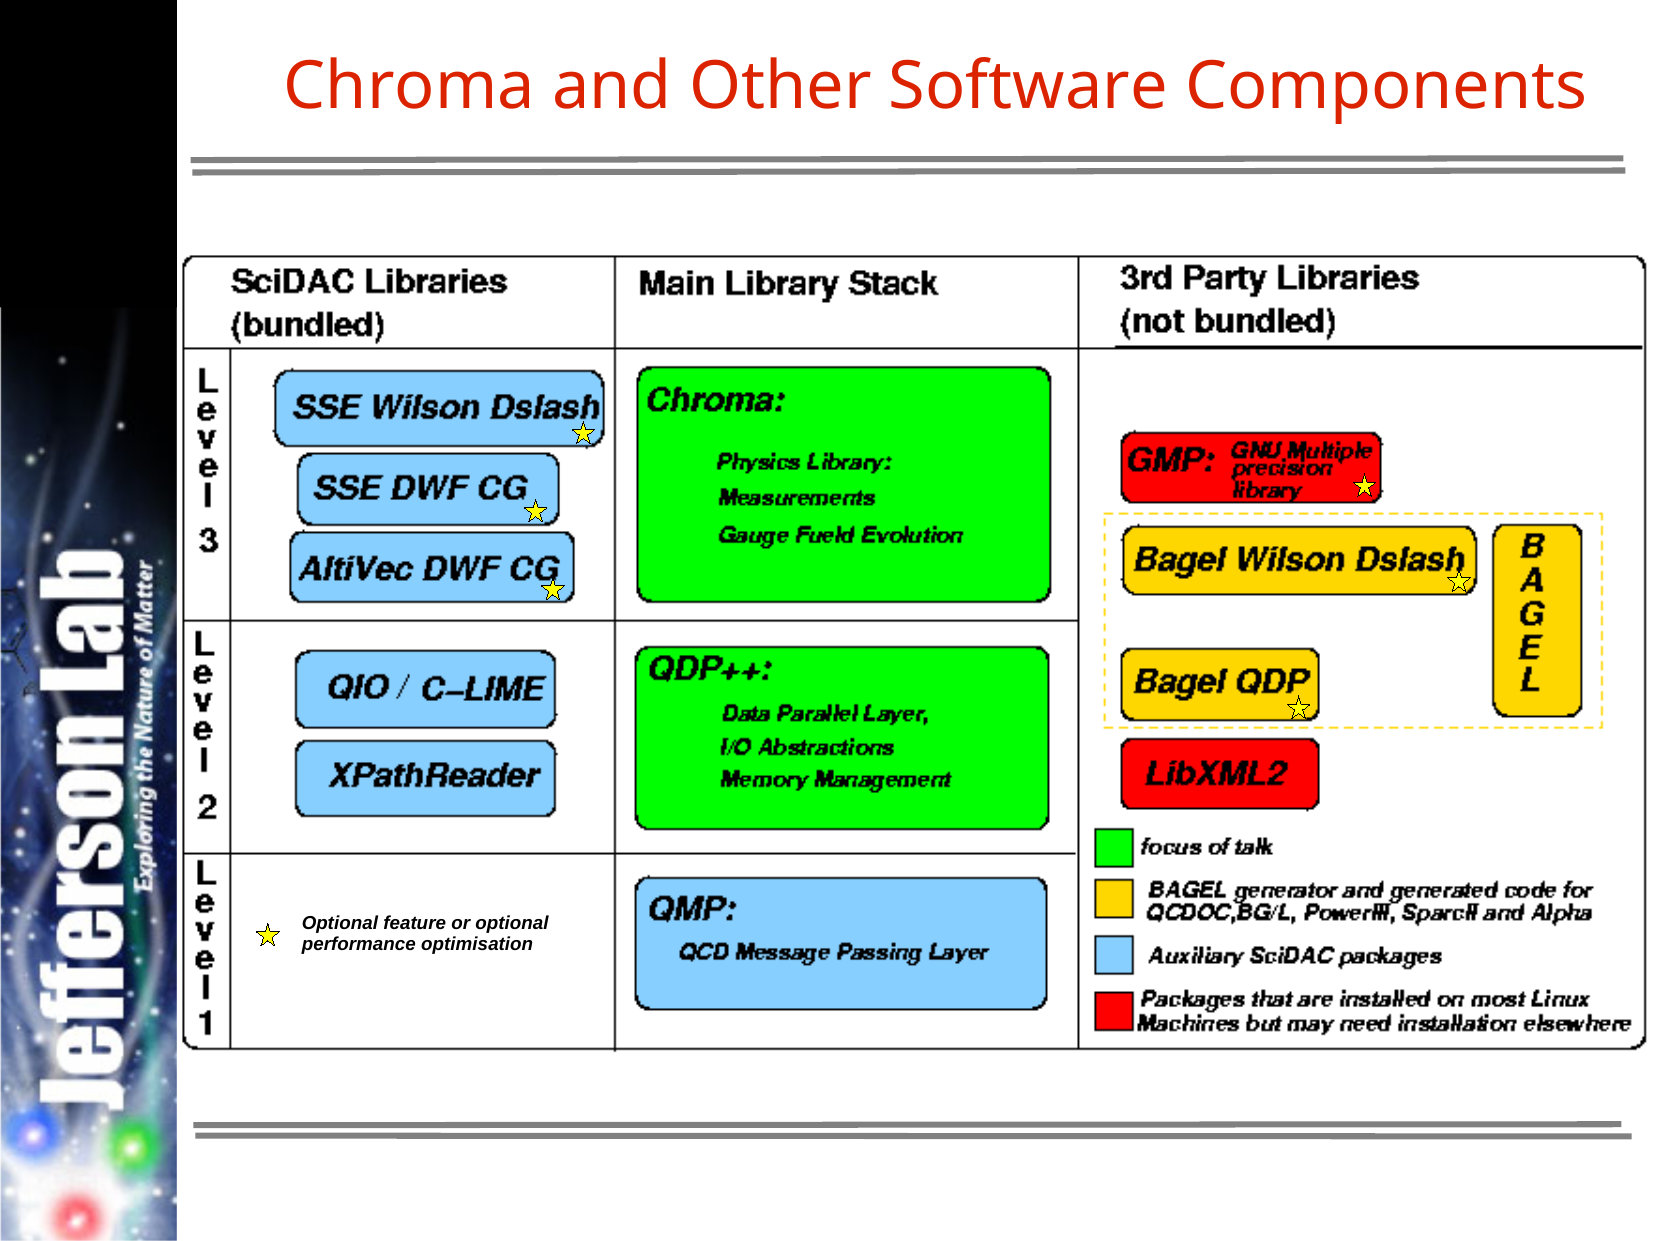

# Chroma and Other Software Components
Optional feature or optional
performance optimisation